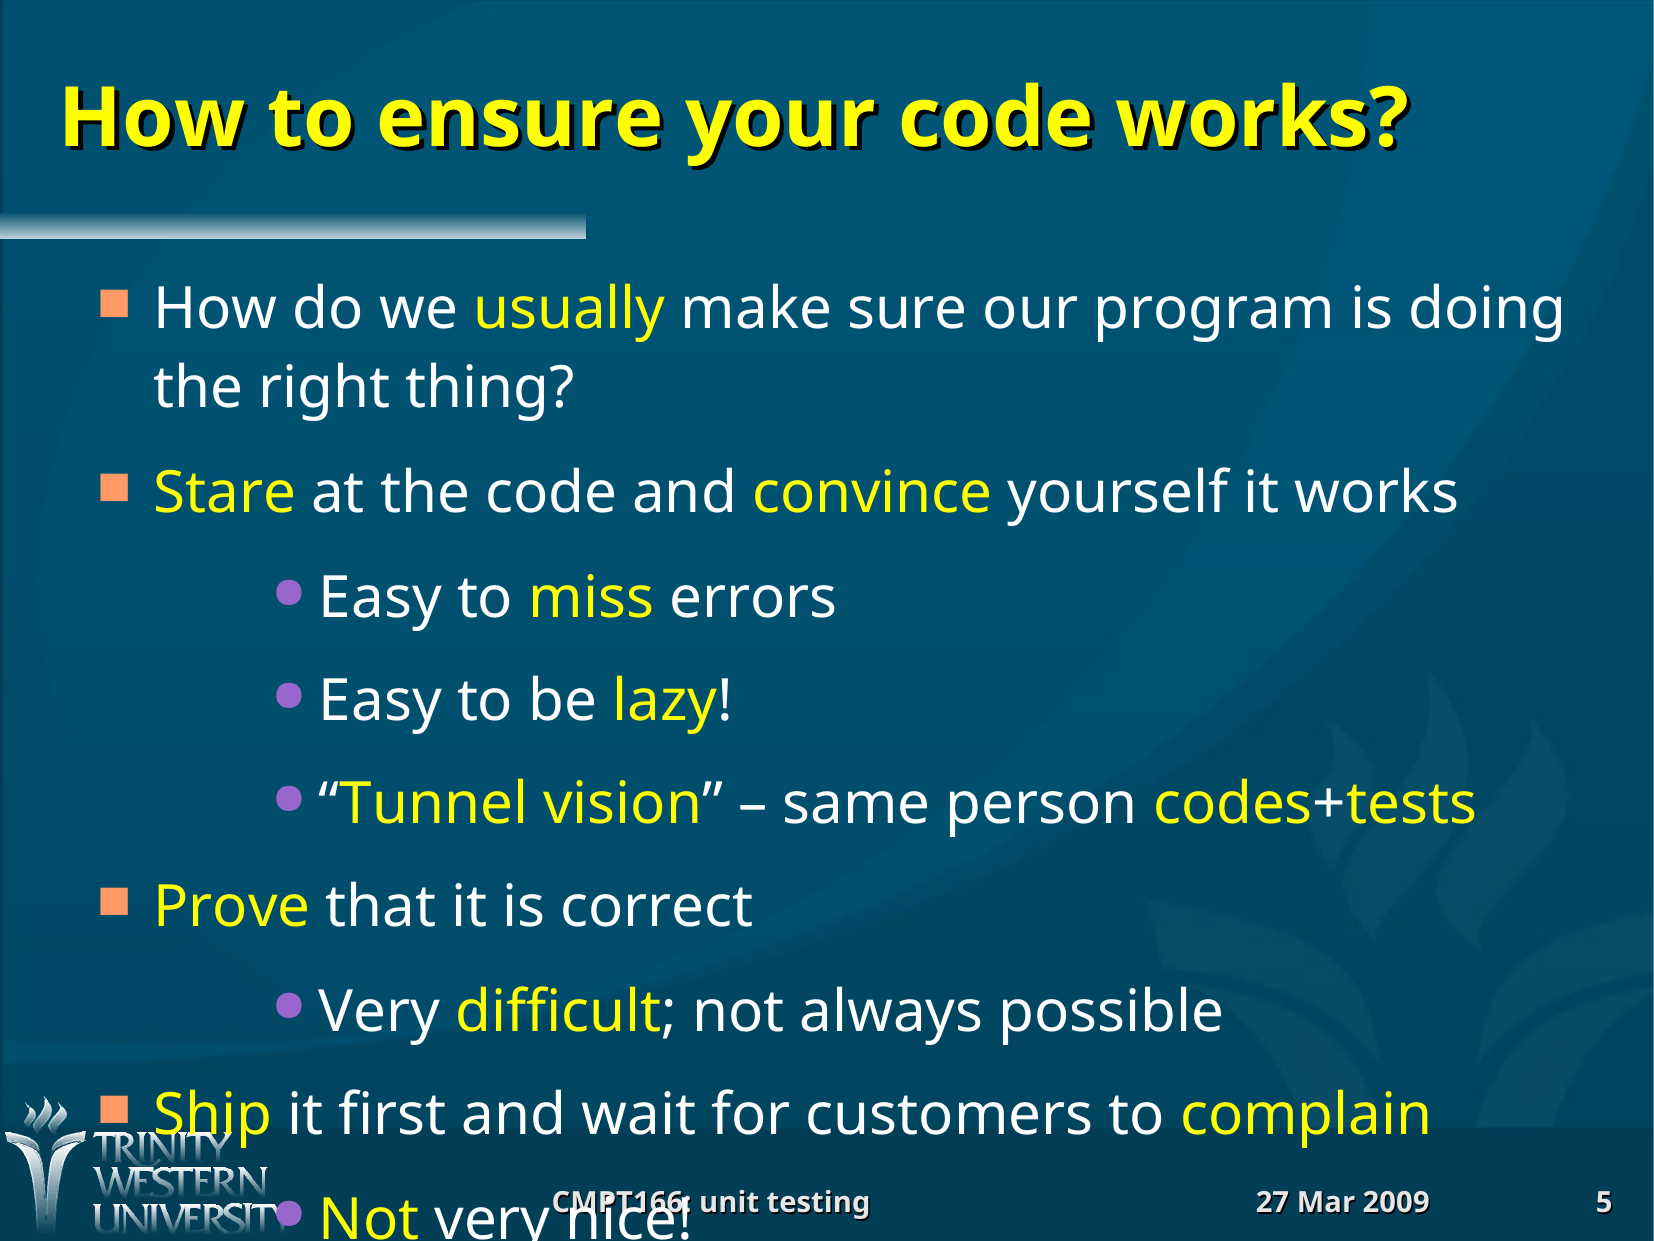

# How to ensure your code works?
How do we usually make sure our program is doing the right thing?
Stare at the code and convince yourself it works
Easy to miss errors
Easy to be lazy!
“Tunnel vision” – same person codes+tests
Prove that it is correct
Very difficult; not always possible
Ship it first and wait for customers to complain
Not very nice!
CMPT166: unit testing
27 Mar 2009
5